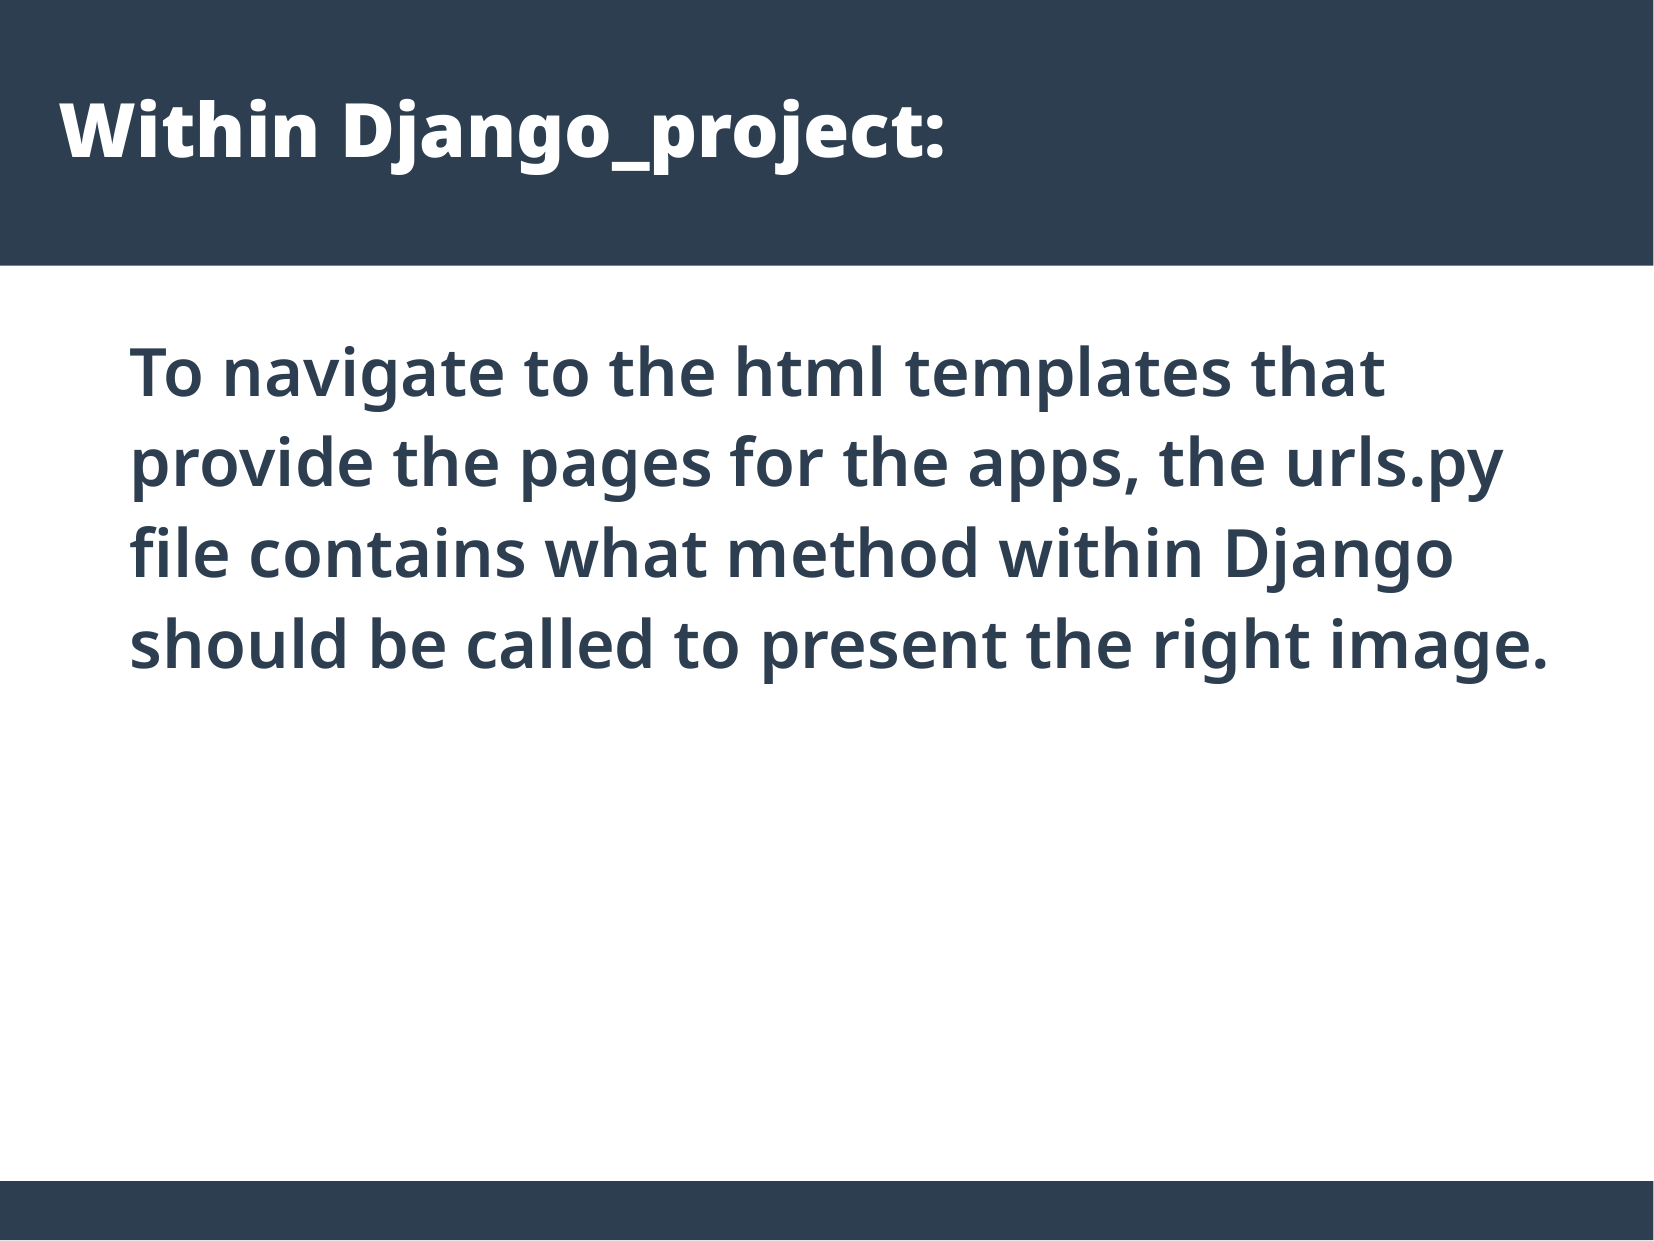

# Within Django_project:
To navigate to the html templates that provide the pages for the apps, the urls.py file contains what method within Django should be called to present the right image.